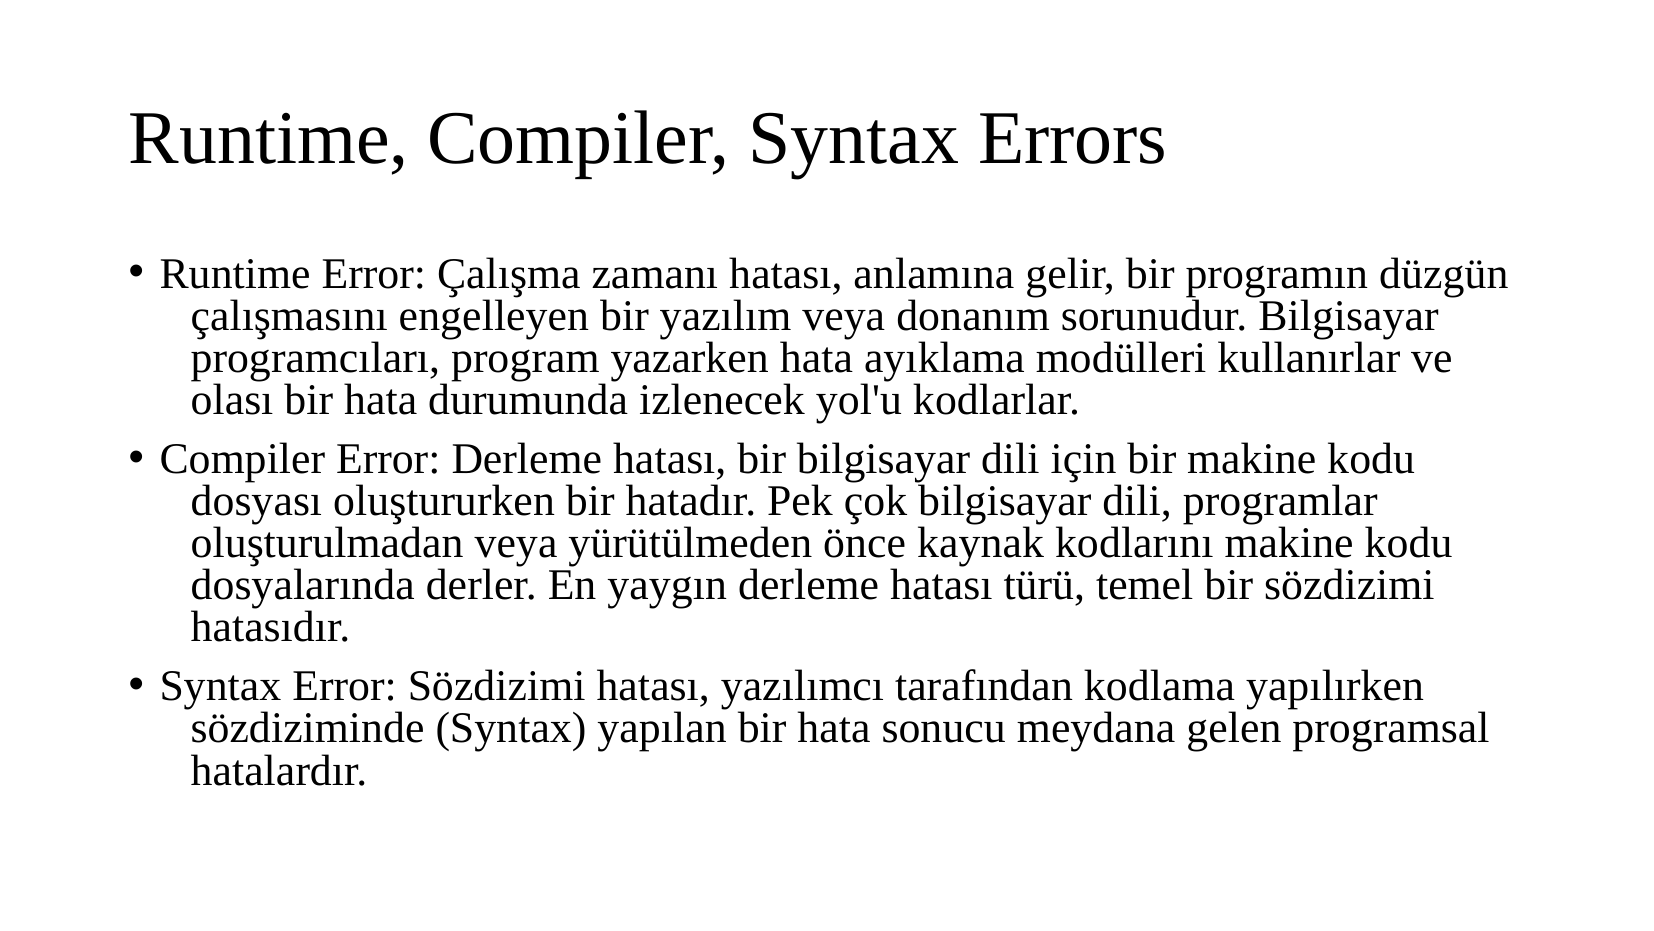

# Runtime, Compiler, Syntax Errors
Runtime Error: Çalışma zamanı hatası, anlamına gelir, bir programın düzgün çalışmasını engelleyen bir yazılım veya donanım sorunudur. Bilgisayar programcıları, program yazarken hata ayıklama modülleri kullanırlar ve olası bir hata durumunda izlenecek yol'u kodlarlar.
Compiler Error: Derleme hatası, bir bilgisayar dili için bir makine kodu dosyası oluştururken bir hatadır. Pek çok bilgisayar dili, programlar oluşturulmadan veya yürütülmeden önce kaynak kodlarını makine kodu dosyalarında derler. En yaygın derleme hatası türü, temel bir sözdizimi hatasıdır.
Syntax Error: Sözdizimi hatası, yazılımcı tarafından kodlama yapılırken sözdiziminde (Syntax) yapılan bir hata sonucu meydana gelen programsal hatalardır.